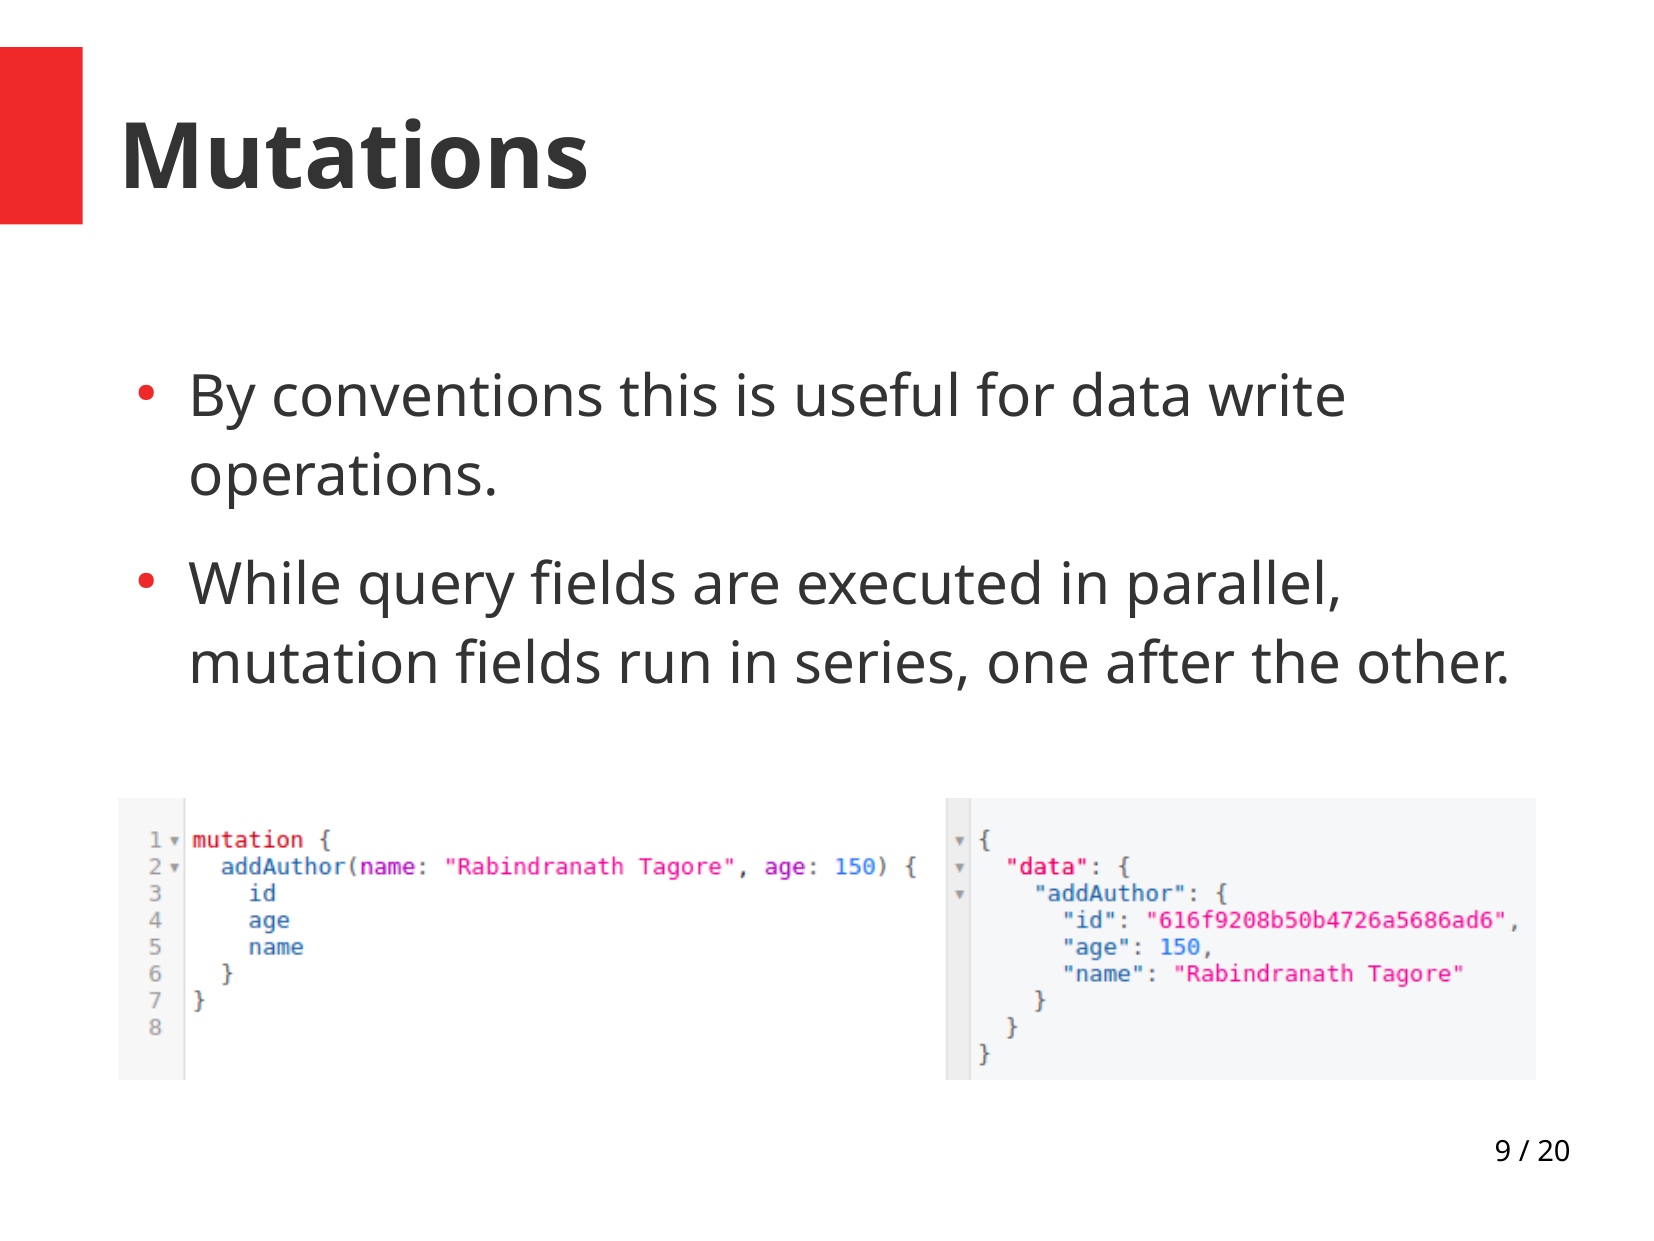

# Mutations
By conventions this is useful for data write operations.
While query fields are executed in parallel, mutation fields run in series, one after the other.
9